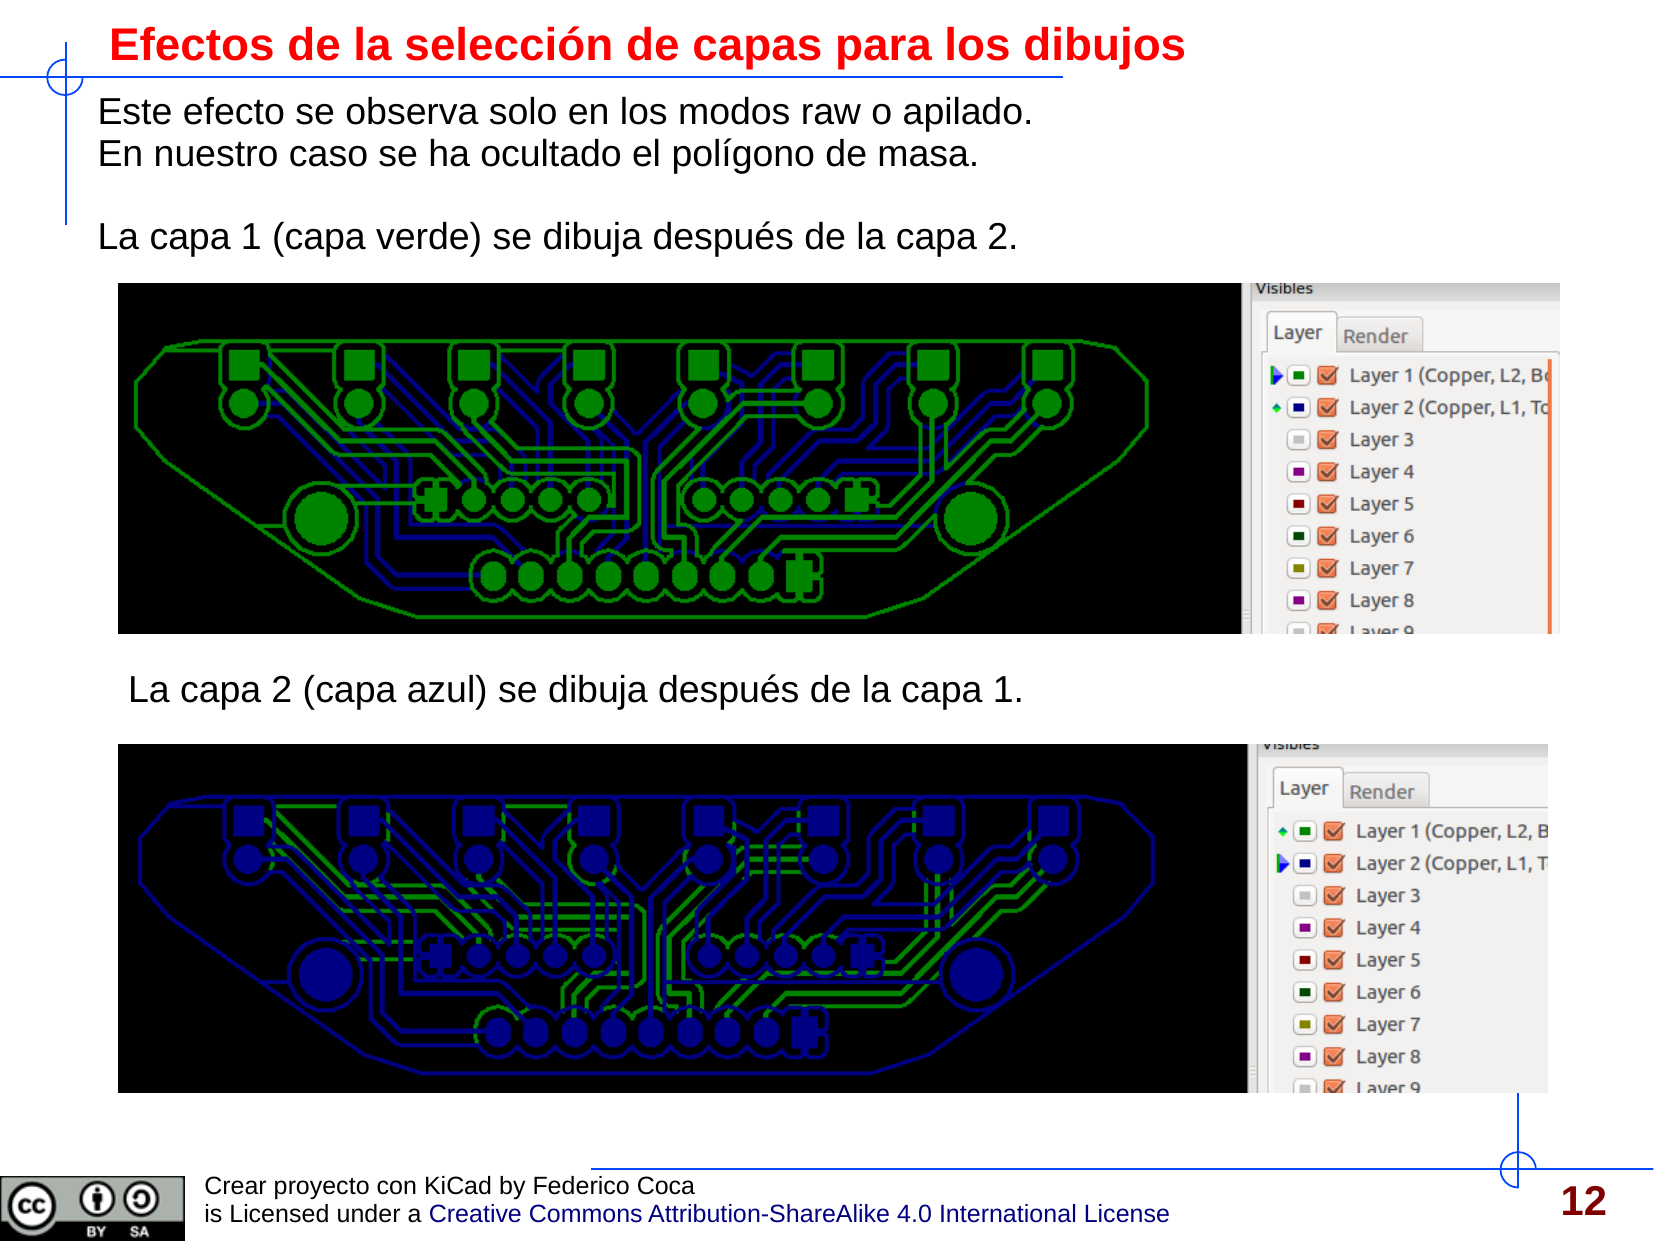

Efectos de la selección de capas para los dibujos
Este efecto se observa solo en los modos raw o apilado.
En nuestro caso se ha ocultado el polígono de masa.
La capa 1 (capa verde) se dibuja después de la capa 2.
La capa 2 (capa azul) se dibuja después de la capa 1.
Crear proyecto con KiCad by Federico Coca
is Licensed under a Creative Commons Attribution-ShareAlike 4.0 International License